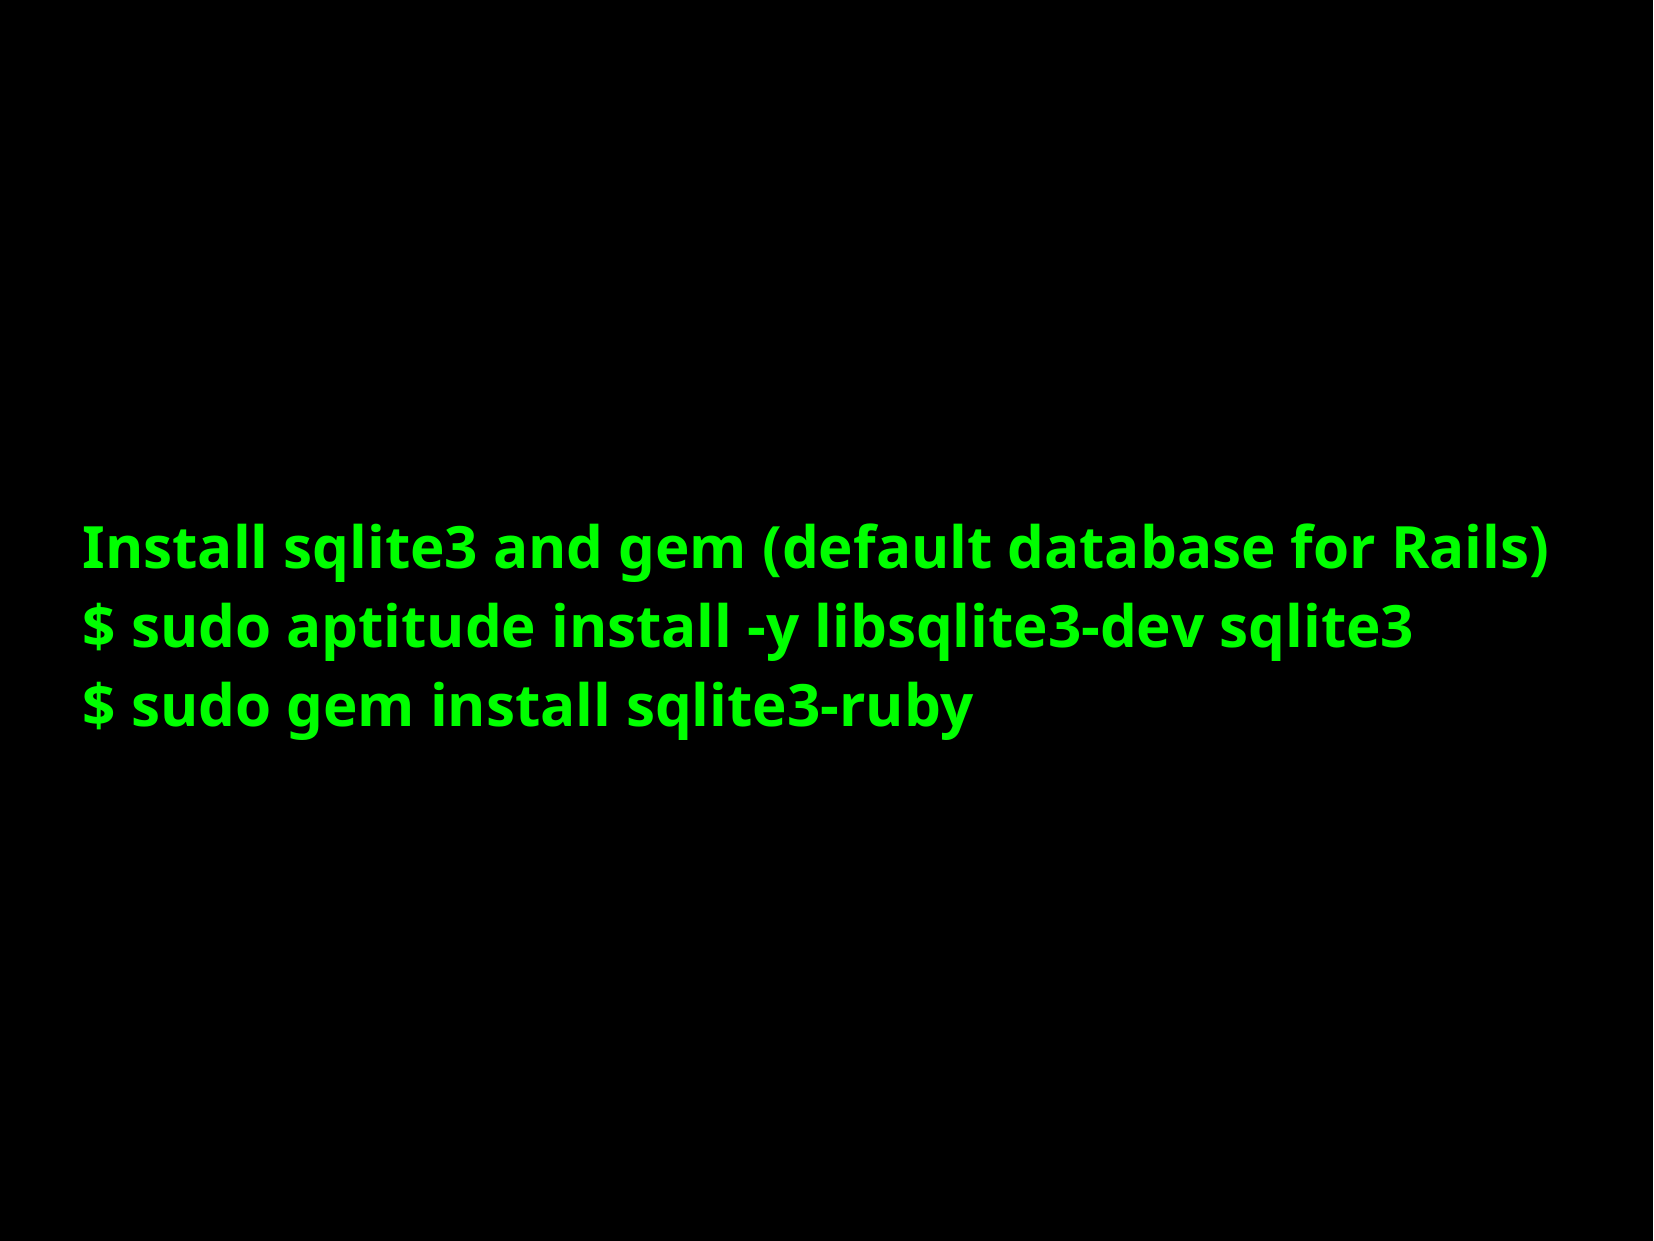

# Install sqlite3 and gem (default database for Rails) $ sudo aptitude install -y libsqlite3-dev sqlite3 $ sudo gem install sqlite3-ruby